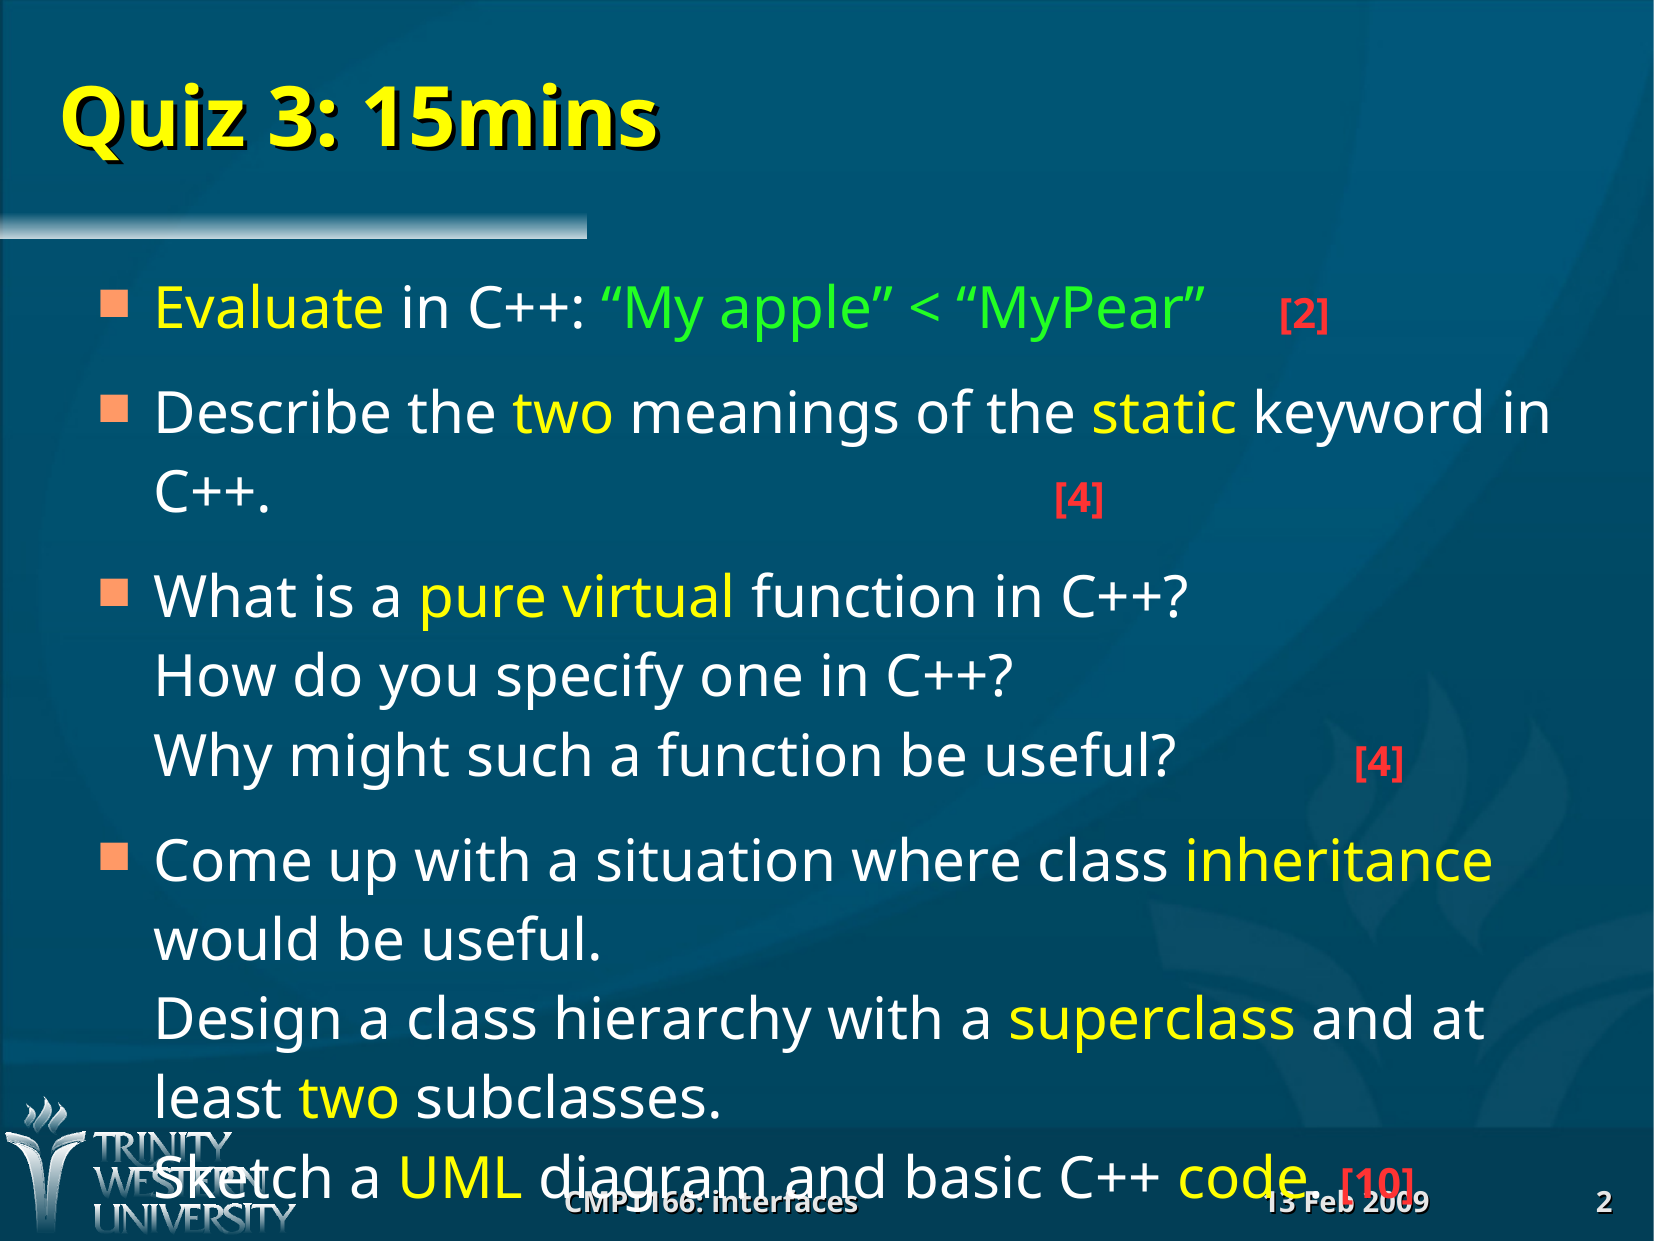

# Quiz 3: 15mins
Evaluate in C++: “My apple” < “MyPear”	[2]
Describe the two meanings of the static keyword in C++.											[4]
What is a pure virtual function in C++?
How do you specify one in C++?
Why might such a function be useful?			[4]
Come up with a situation where class inheritance would be useful.
Design a class hierarchy with a superclass and at least two subclasses.
Sketch a UML diagram and basic C++ code. [10]
CMPT166: interfaces
13 Feb 2009
2